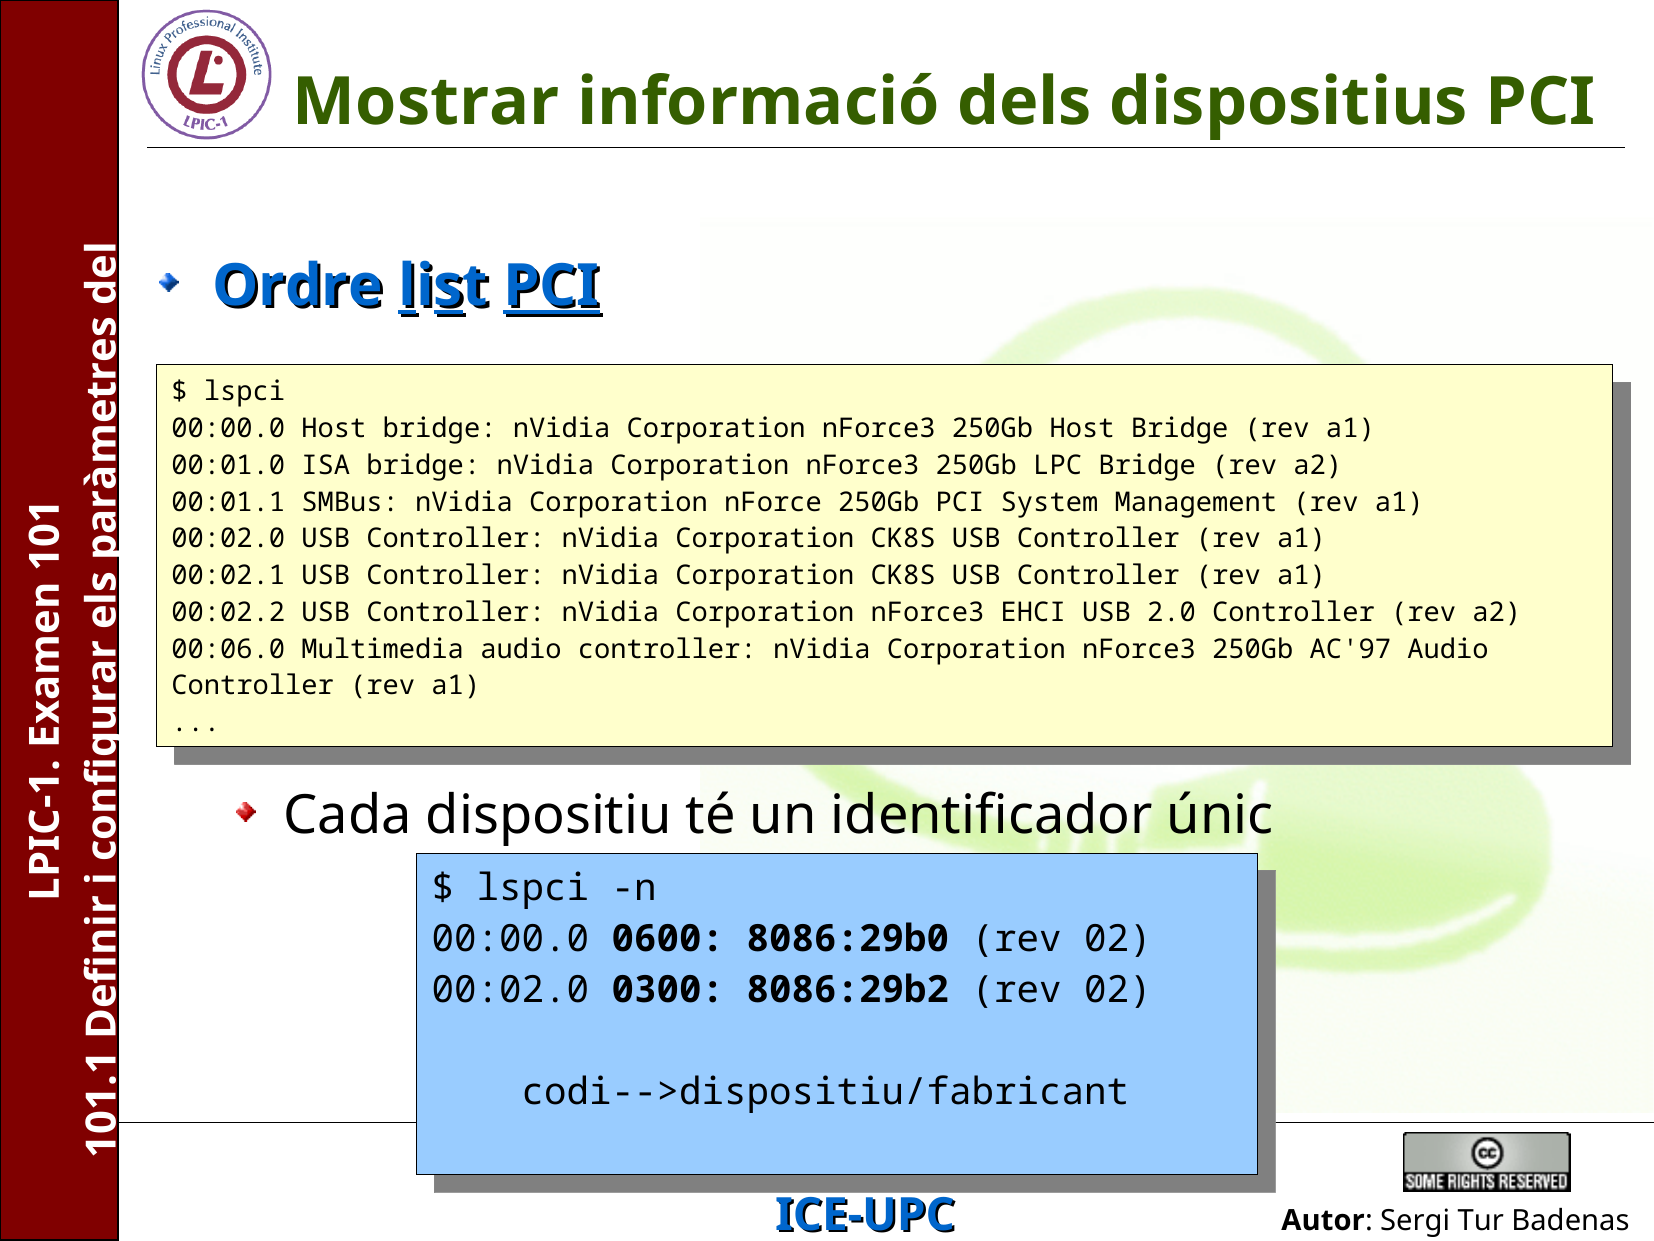

# Mostrar informació dels dispositius PCI
Ordre list PCI
La informació s'extreu de /proc/bus/pci
Cada dispositiu té un identificador únic
$ lspci
00:00.0 Host bridge: nVidia Corporation nForce3 250Gb Host Bridge (rev a1)
00:01.0 ISA bridge: nVidia Corporation nForce3 250Gb LPC Bridge (rev a2)
00:01.1 SMBus: nVidia Corporation nForce 250Gb PCI System Management (rev a1)
00:02.0 USB Controller: nVidia Corporation CK8S USB Controller (rev a1)
00:02.1 USB Controller: nVidia Corporation CK8S USB Controller (rev a1)
00:02.2 USB Controller: nVidia Corporation nForce3 EHCI USB 2.0 Controller (rev a2)
00:06.0 Multimedia audio controller: nVidia Corporation nForce3 250Gb AC'97 Audio Controller (rev a1)
...
$ lspci -n
00:00.0 0600: 8086:29b0 (rev 02)
00:02.0 0300: 8086:29b2 (rev 02)
 codi-->dispositiu/fabricant